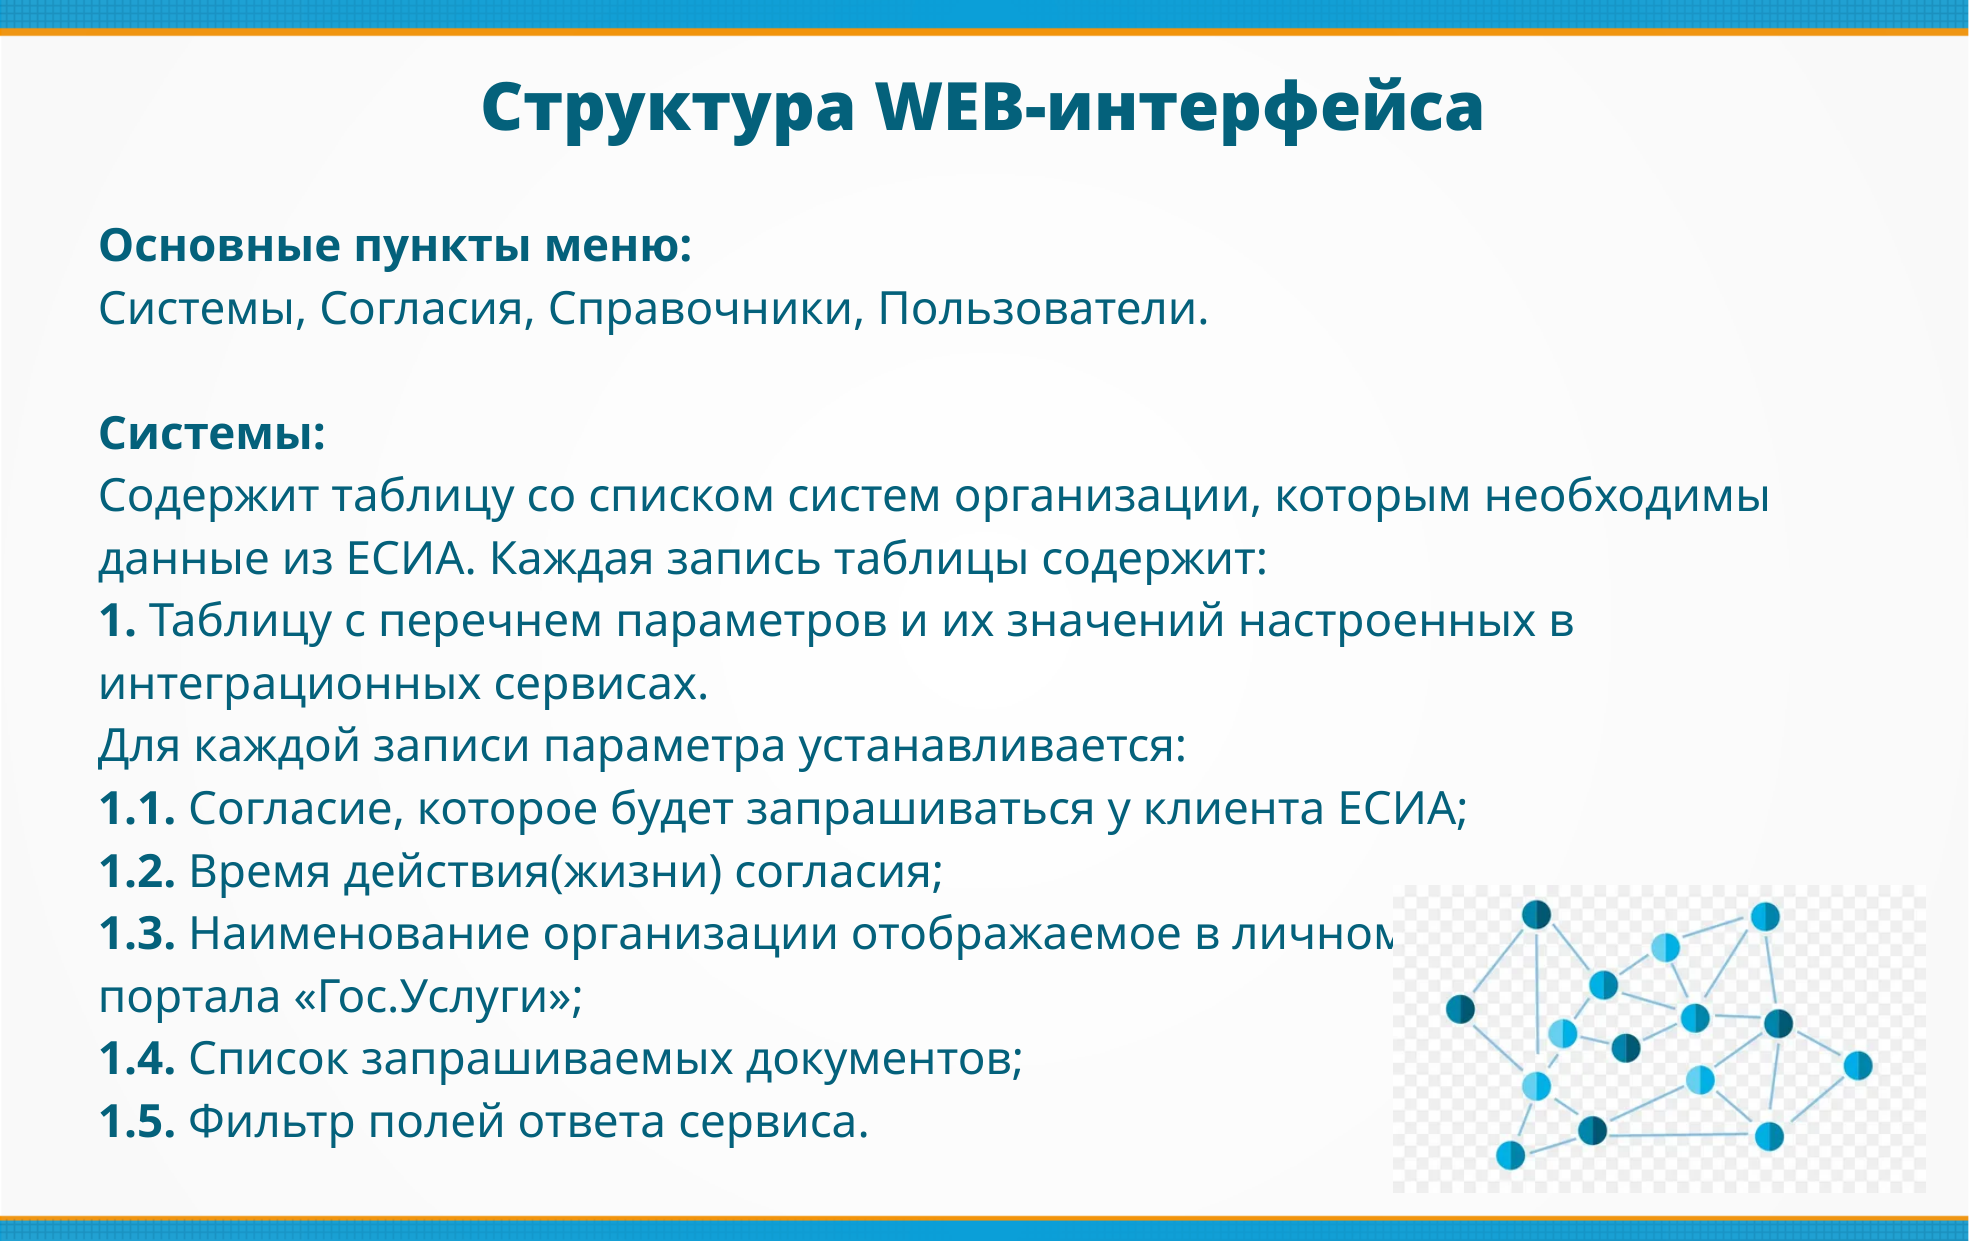

Структура WEB-интерфейса
Основные пункты меню:
Системы, Согласия, Справочники, Пользователи.
Системы:
Содержит таблицу со списком систем организации, которым необходимы данные из ЕСИА. Каждая запись таблицы содержит:
1. Таблицу с перечнем параметров и их значений настроенных в интеграционных сервисах.
Для каждой записи параметра устанавливается:
1.1. Согласие, которое будет запрашиваться у клиента ЕСИА;
1.2. Время действия(жизни) согласия;
1.3. Наименование организации отображаемое в личном кабинете клиента портала «Гос.Услуги»;
1.4. Список запрашиваемых документов;
1.5. Фильтр полей ответа сервиса.